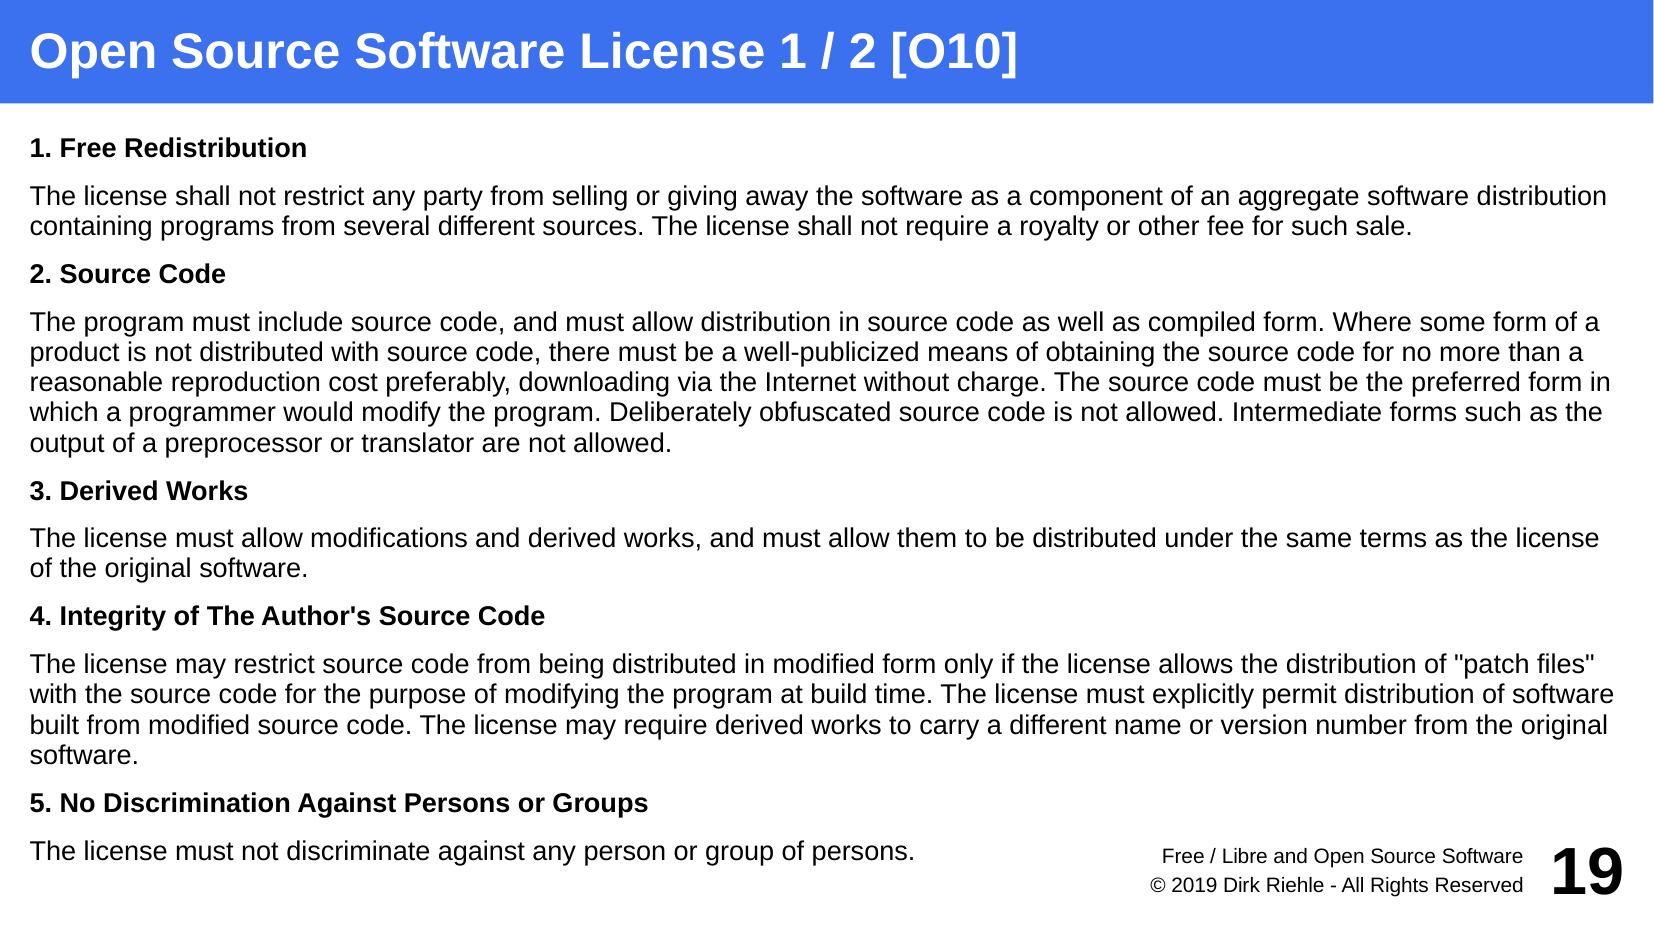

# Open Source Software License 1 / 2 [O10]
1. Free Redistribution
The license shall not restrict any party from selling or giving away the software as a component of an aggregate software distribution containing programs from several different sources. The license shall not require a royalty or other fee for such sale.
2. Source Code
The program must include source code, and must allow distribution in source code as well as compiled form. Where some form of a product is not distributed with source code, there must be a well-publicized means of obtaining the source code for no more than a reasonable reproduction cost preferably, downloading via the Internet without charge. The source code must be the preferred form in which a programmer would modify the program. Deliberately obfuscated source code is not allowed. Intermediate forms such as the output of a preprocessor or translator are not allowed.
3. Derived Works
The license must allow modifications and derived works, and must allow them to be distributed under the same terms as the license of the original software.
4. Integrity of The Author's Source Code
The license may restrict source code from being distributed in modified form only if the license allows the distribution of "patch files" with the source code for the purpose of modifying the program at build time. The license must explicitly permit distribution of software built from modified source code. The license may require derived works to carry a different name or version number from the original software.
5. No Discrimination Against Persons or Groups
The license must not discriminate against any person or group of persons.
Free / Libre and Open Source Software
19
© 2019 Dirk Riehle - All Rights Reserved